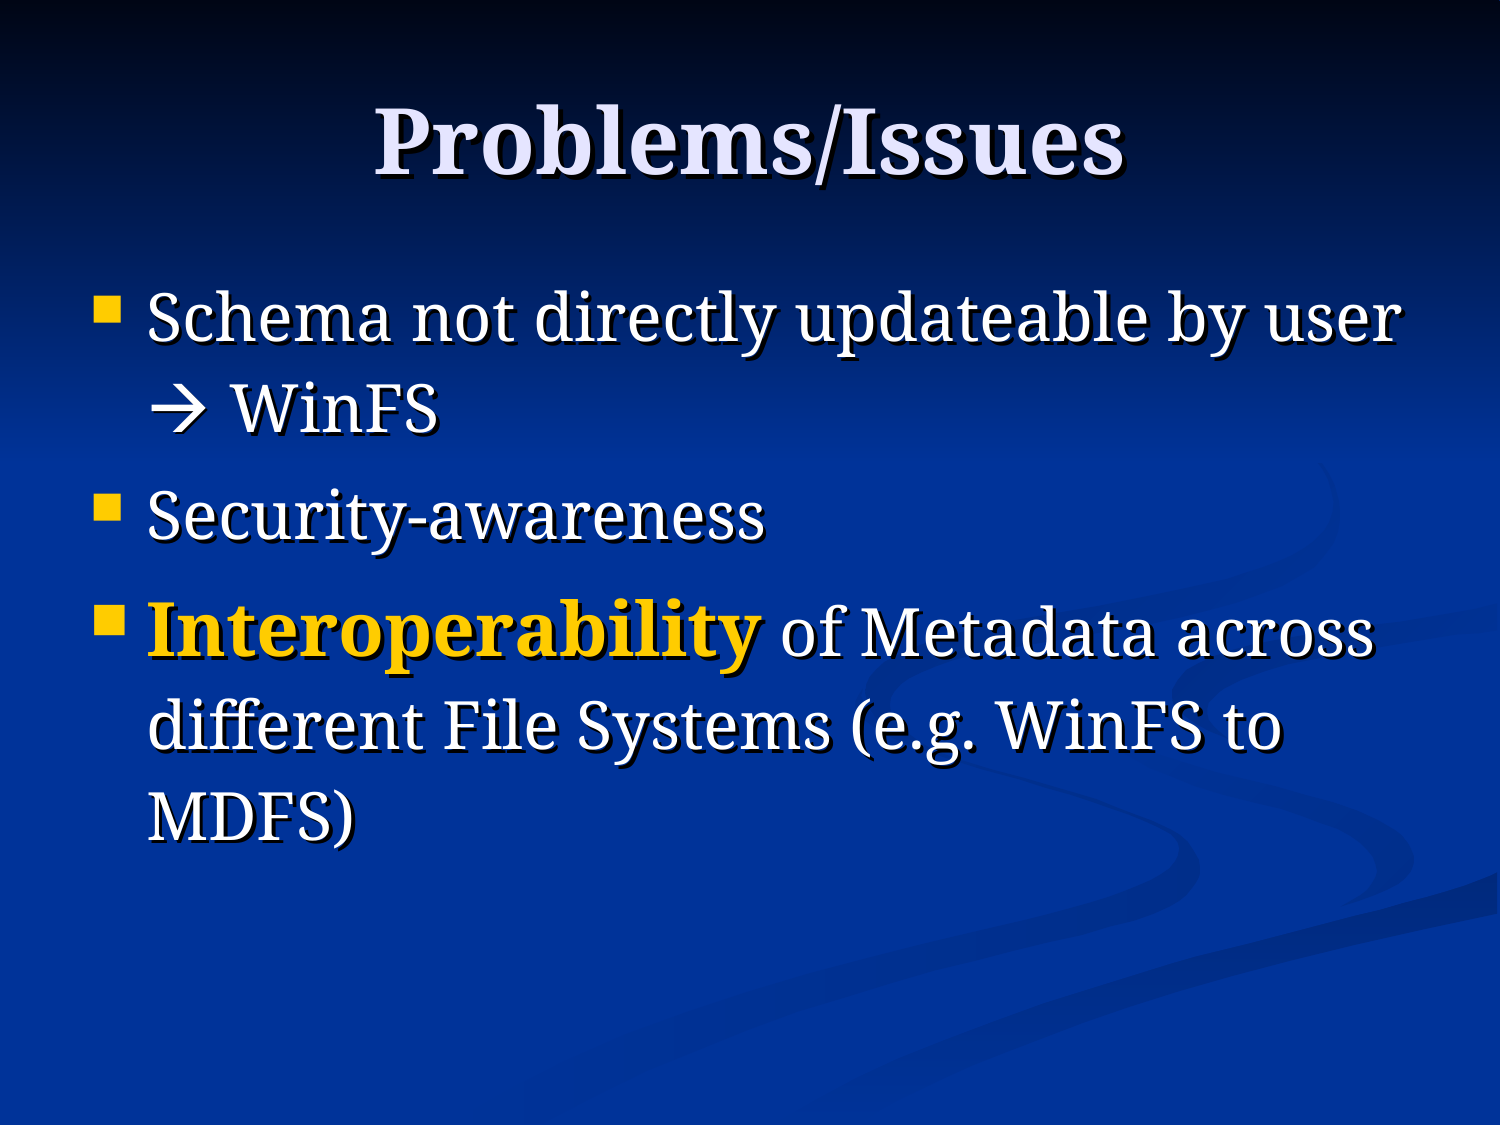

# Problems/Issues
Schema not directly updateable by user  WinFS
Security-awareness
Interoperability of Metadata across different File Systems (e.g. WinFS to MDFS)